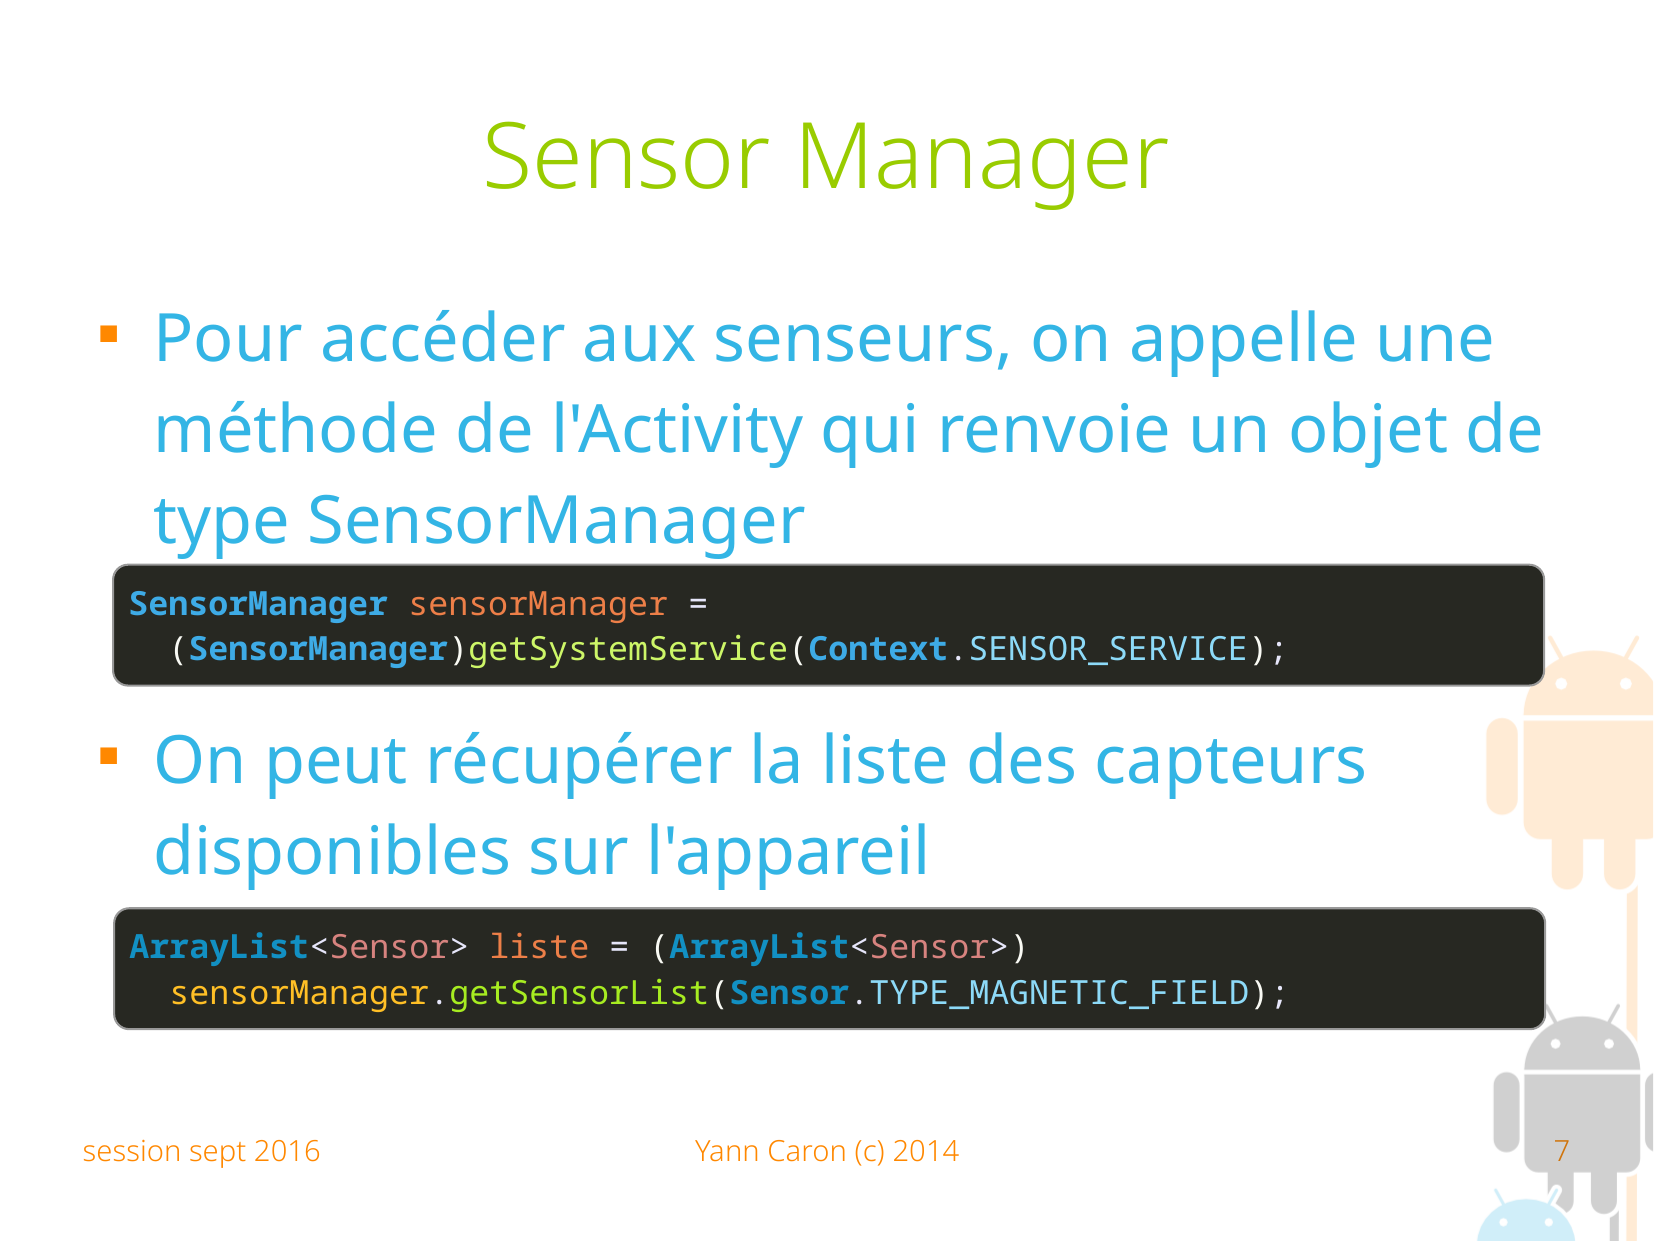

# Sensor Manager
Pour accéder aux senseurs, on appelle une méthode de l'Activity qui renvoie un objet de type SensorManager
On peut récupérer la liste des capteurs disponibles sur l'appareil
SensorManager sensorManager =
 (SensorManager)getSystemService(Context.SENSOR_SERVICE);
ArrayList<Sensor> liste = (ArrayList<Sensor>)
 sensorManager.getSensorList(Sensor.TYPE_MAGNETIC_FIELD);
session sept 2016
Yann Caron (c) 2014
7